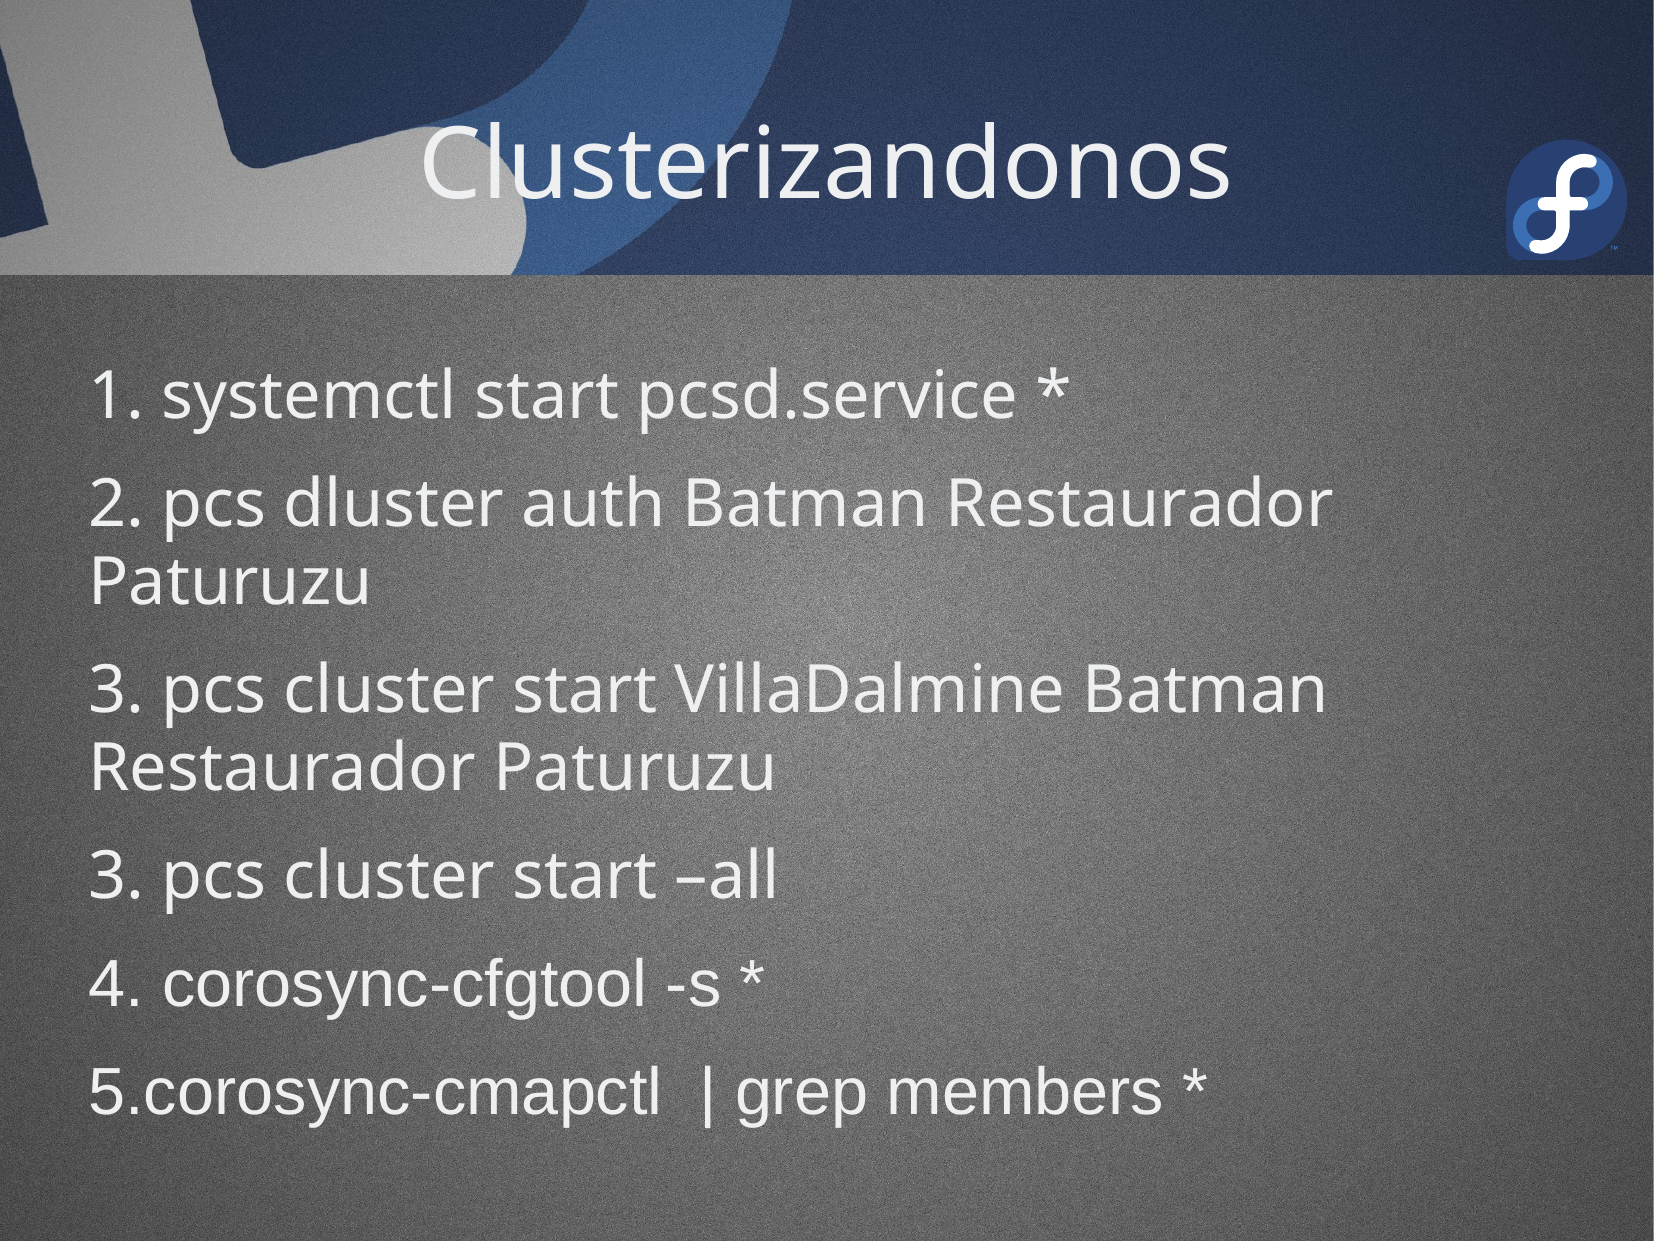

Clusterizandonos
1. systemctl start pcsd.service *
2. pcs dluster auth Batman Restaurador Paturuzu
3. pcs cluster start VillaDalmine Batman Restaurador Paturuzu
3. pcs cluster start –all
4. corosync-cfgtool -s *
5.corosync-cmapctl | grep members *